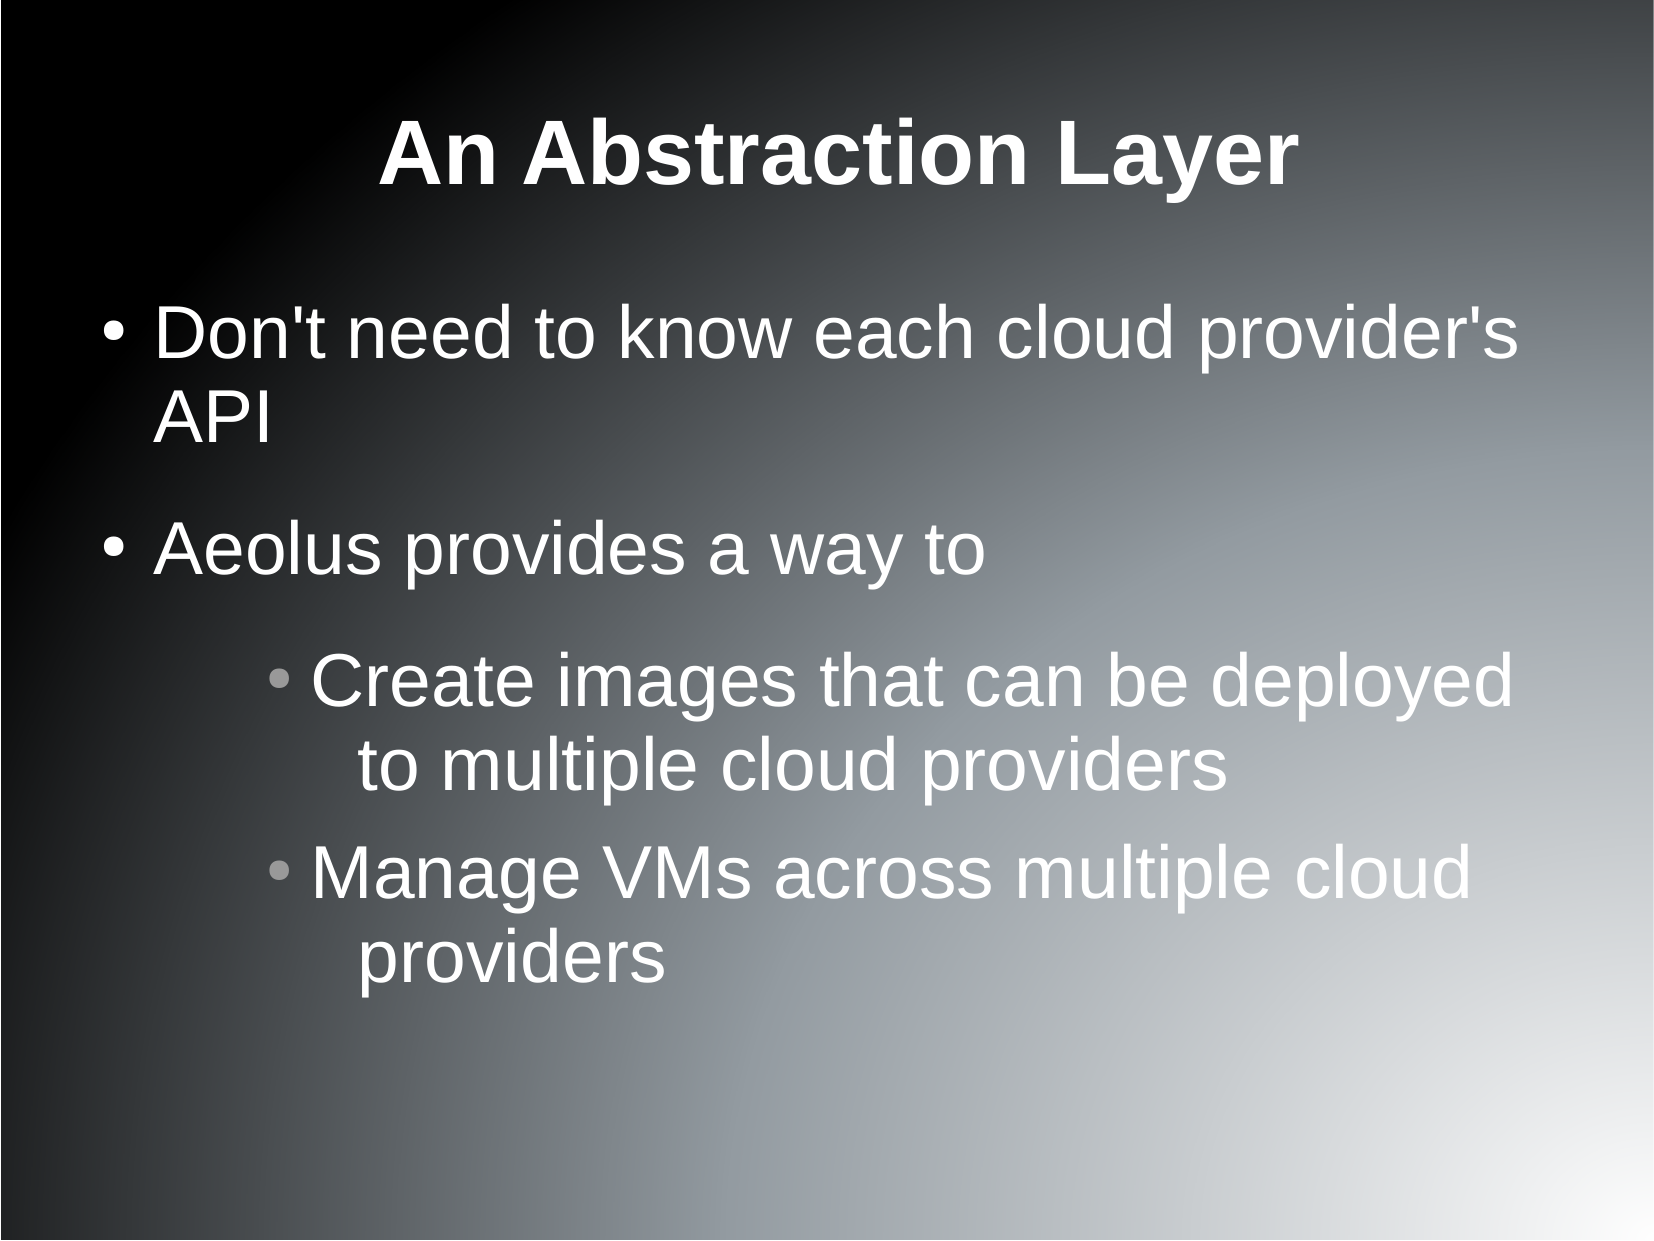

# An Abstraction Layer
Don't need to know each cloud provider's API
Aeolus provides a way to
Create images that can be deployed to multiple cloud providers
Manage VMs across multiple cloud providers